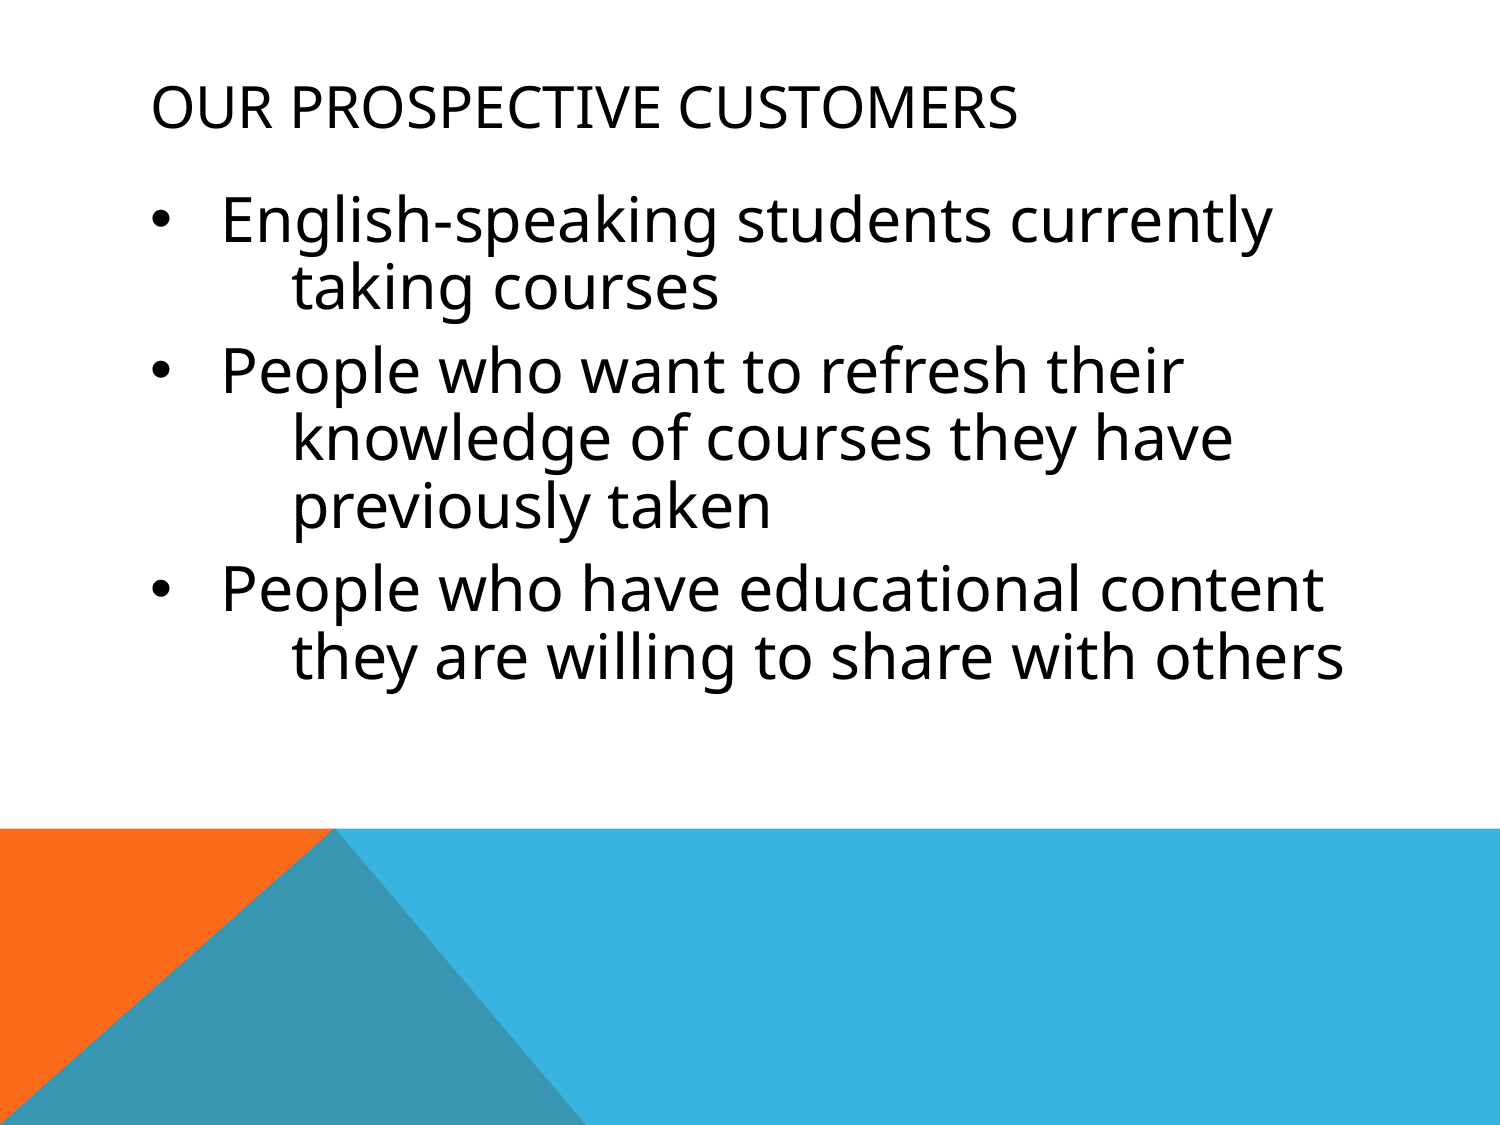

# Our prospective customers
English-speaking students currently taking courses
People who want to refresh their knowledge of courses they have previously taken
People who have educational content they are willing to share with others